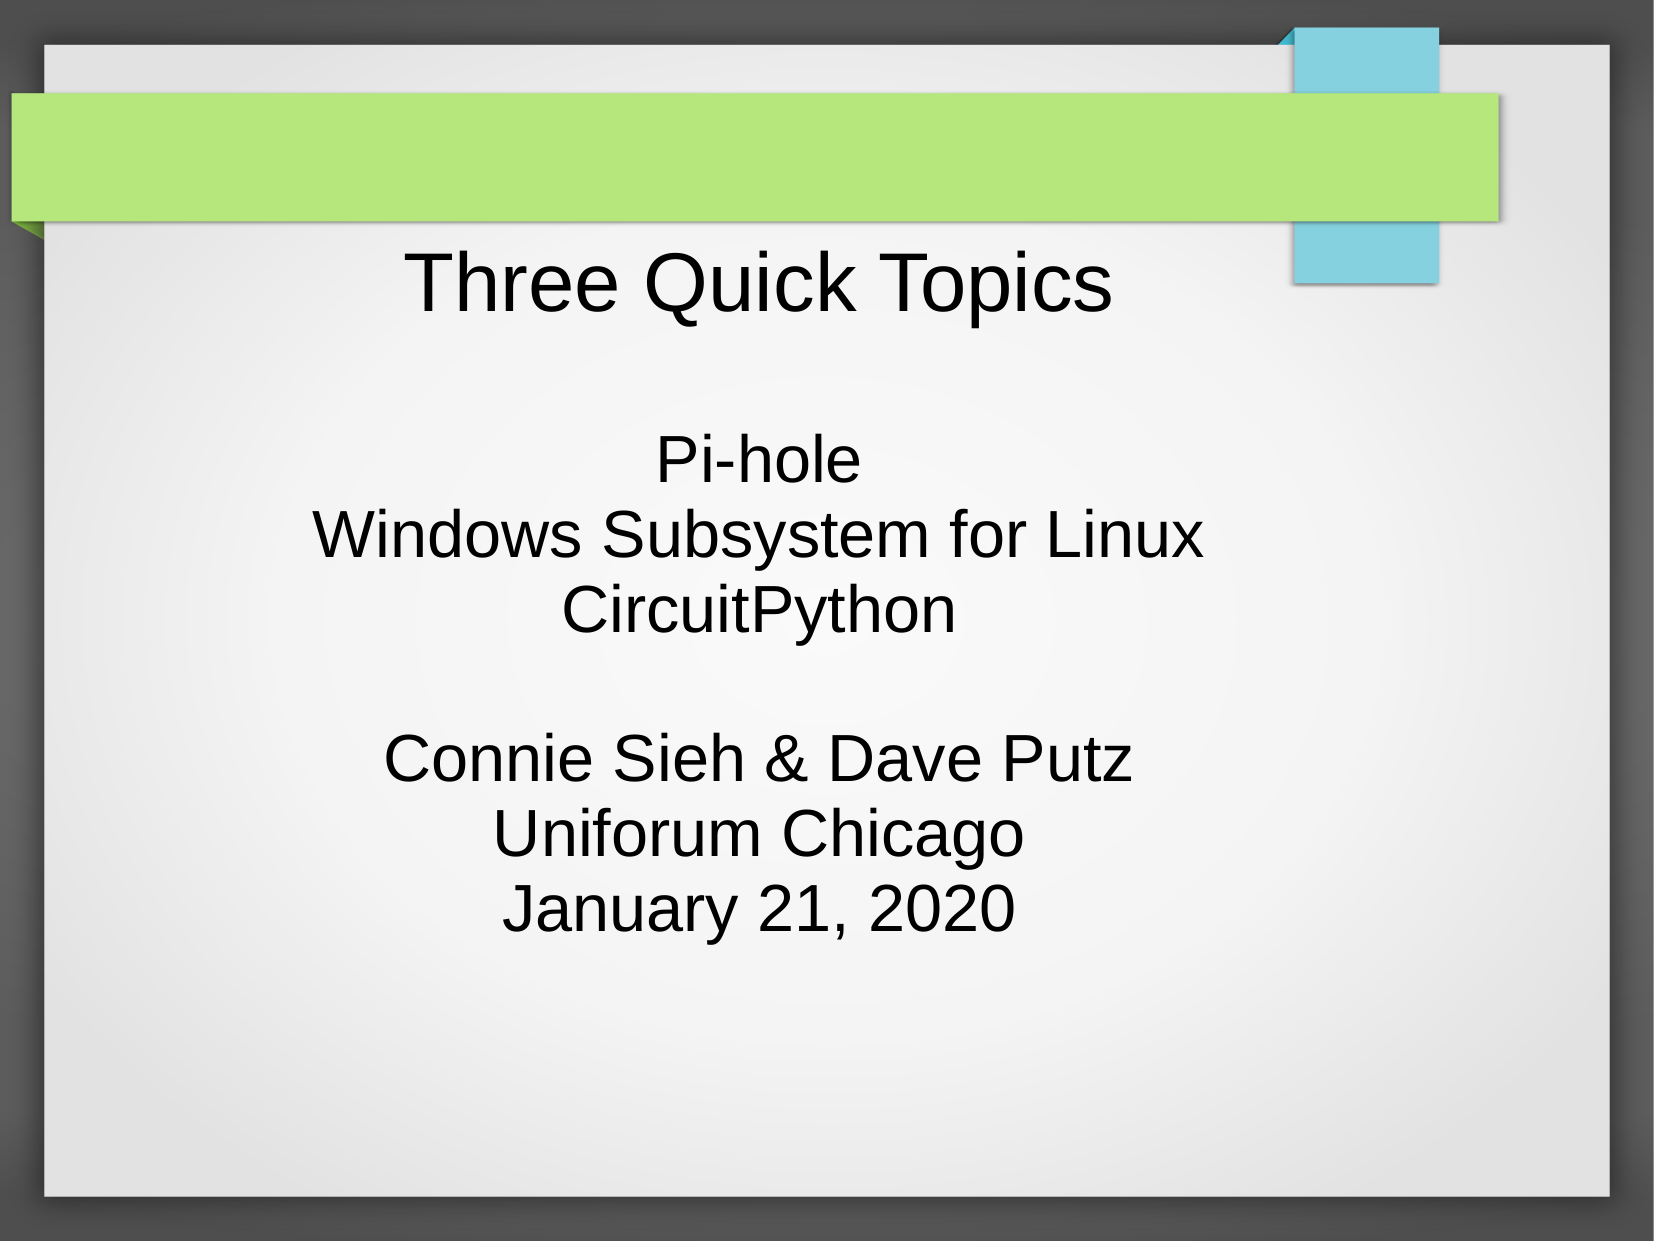

# Three Quick Topics
Pi-hole
Windows Subsystem for Linux CircuitPython
Connie Sieh & Dave Putz
Uniforum Chicago
January 21, 2020